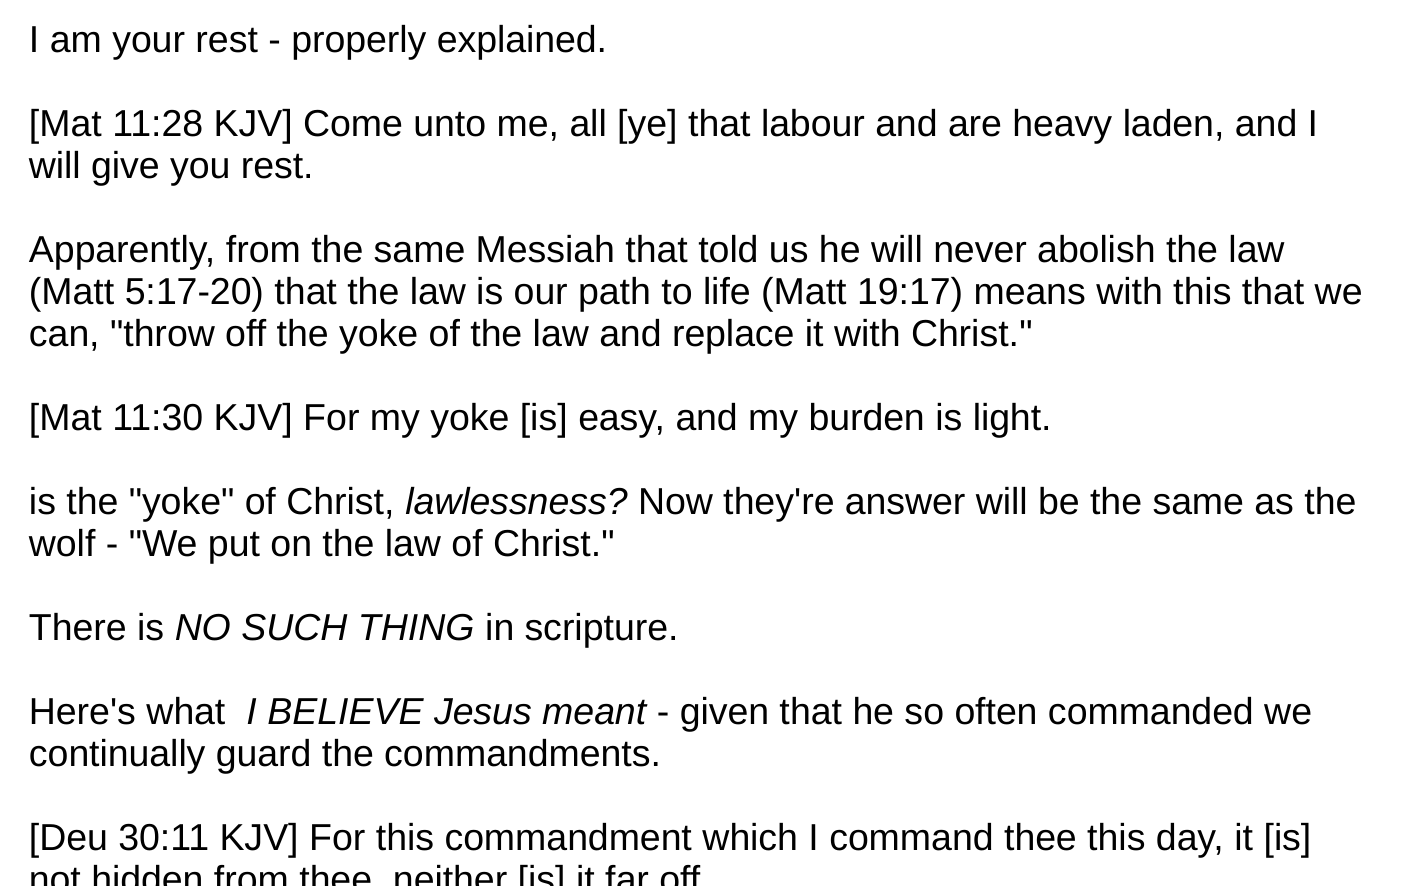

I am your rest - properly explained.
[Mat 11:28 KJV] Come unto me, all [ye] that labour and are heavy laden, and I will give you rest.
Apparently, from the same Messiah that told us he will never abolish the law (Matt 5:17-20) that the law is our path to life (Matt 19:17) means with this that we can, "throw off the yoke of the law and replace it with Christ."
[Mat 11:30 KJV] For my yoke [is] easy, and my burden is light.
is the "yoke" of Christ, lawlessness? Now they're answer will be the same as the wolf - "We put on the law of Christ."
There is NO SUCH THING in scripture.
Here's what I BELIEVE Jesus meant - given that he so often commanded we continually guard the commandments.
[Deu 30:11 KJV] For this commandment which I command thee this day, it [is] not hidden from thee, neither [is] it far off.
He's telling you to throw off the yoke of the WORLD - not Torah.
[Jos 24:14-15 KJV] Now therefore fear Yah, and serve him in sincerity and in truth: and put away the gods which your fathers served on the other side of the flood, and in Egypt; and serve Yah. 15 And if it seem evil unto you to serve Yah, choose you this day whom ye will serve; whether the gods which your fathers served that [were] on the other side of the flood, or the gods of the Amorites, in whose land ye dwell: but as for me and my house, we will serve Yah.